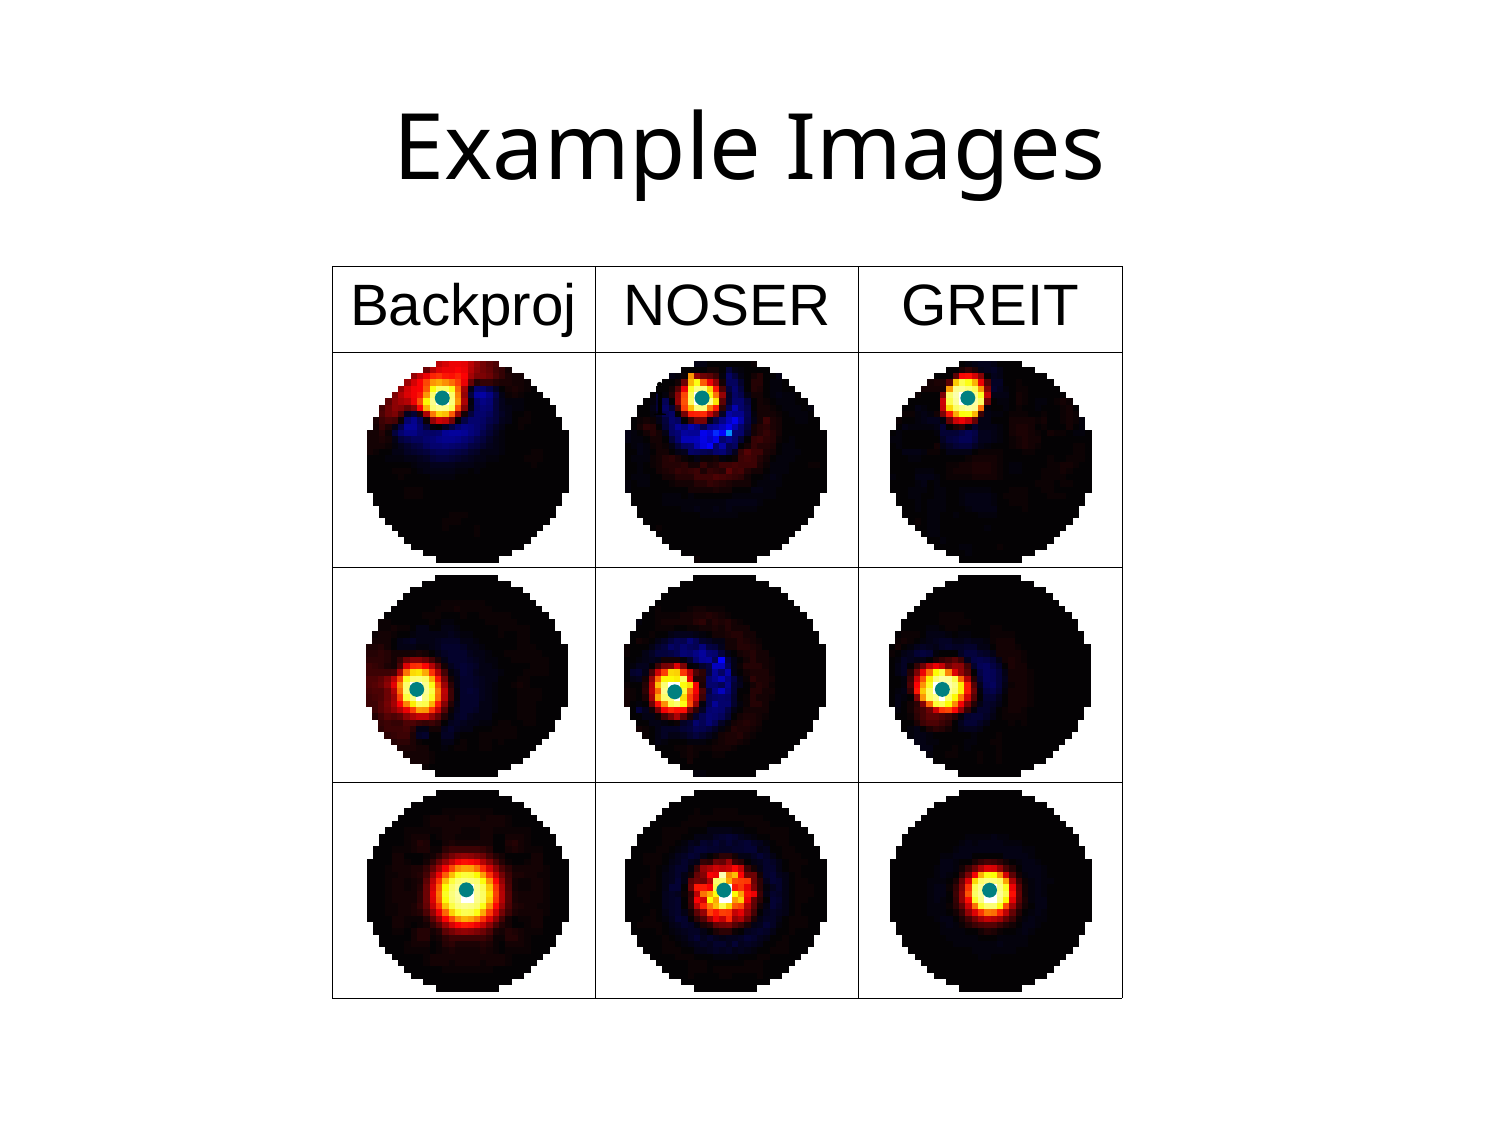

# Example Images
| Backproj | NOSER | GREIT |
| --- | --- | --- |
| | | |
| | | |
| | | |
 i